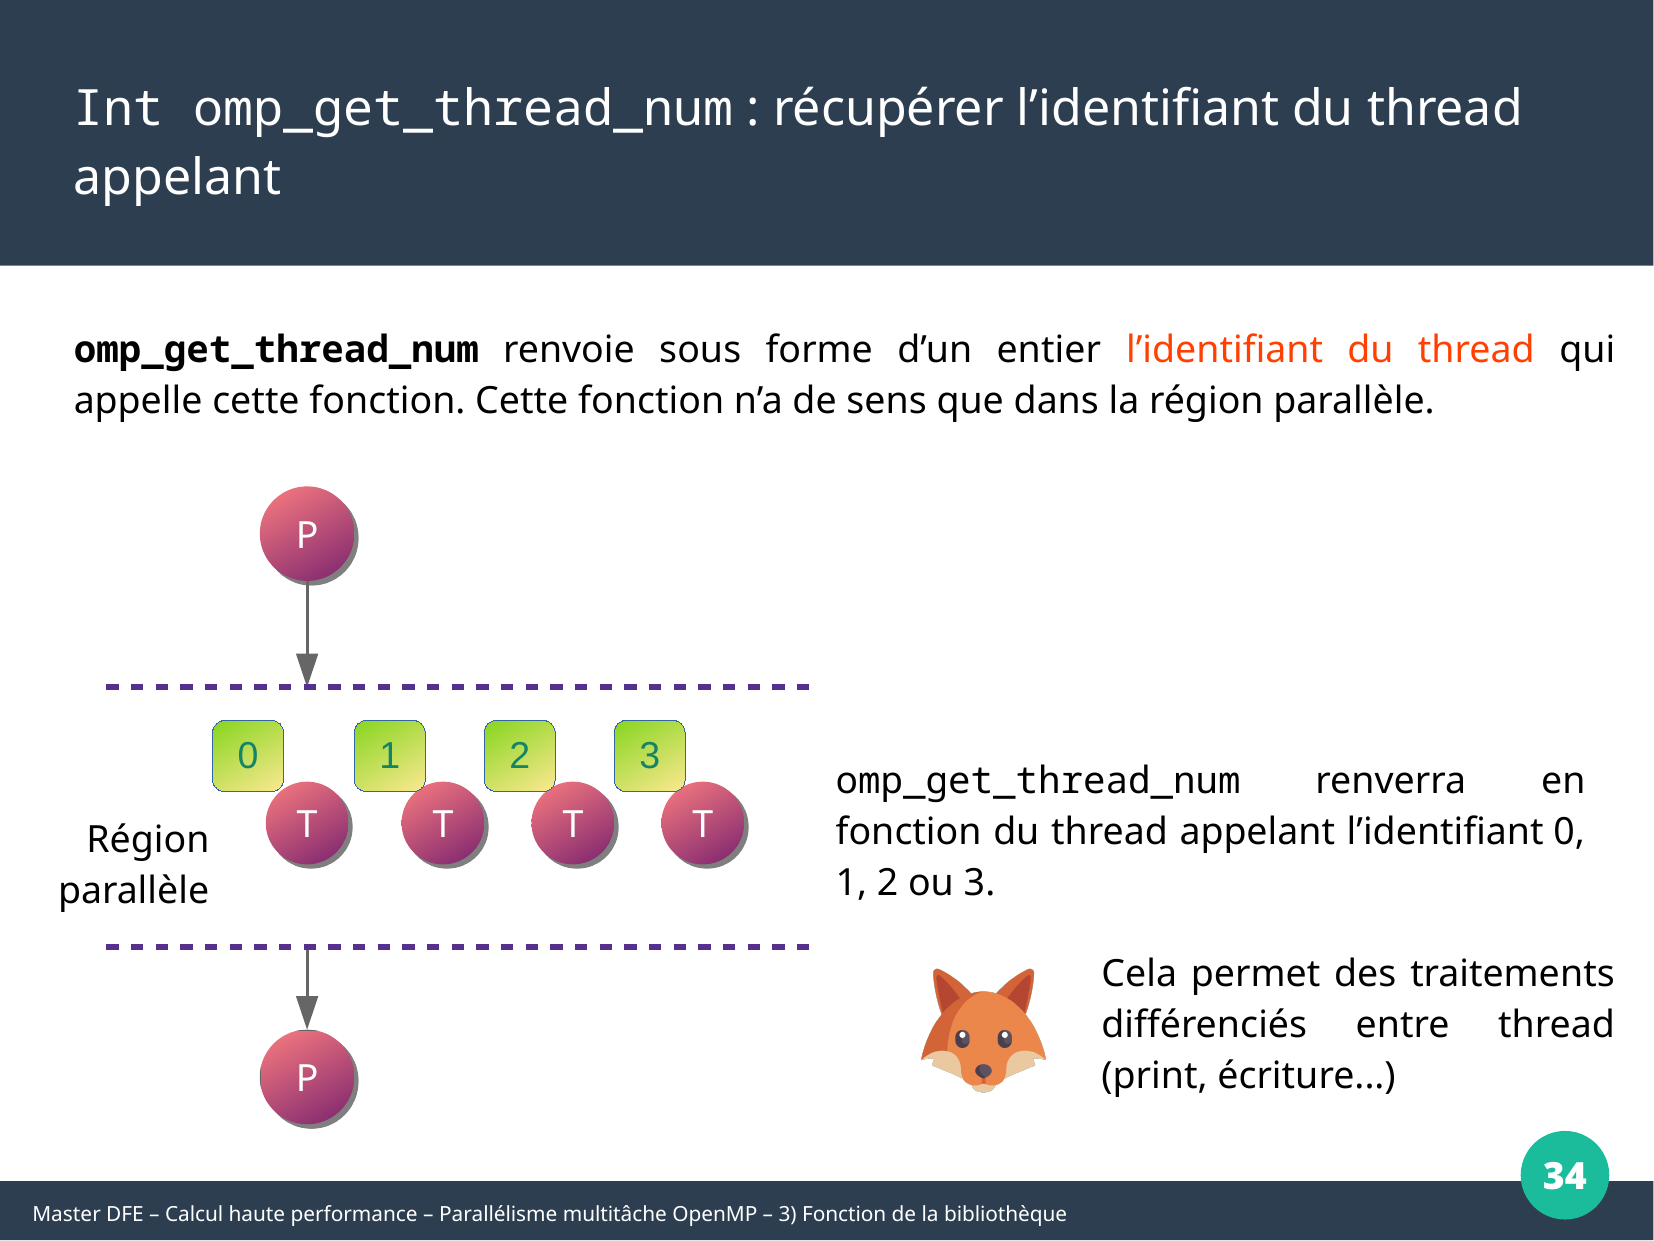

Int omp_get_thread_num : récupérer l’identifiant du thread appelant
omp_get_thread_num renvoie sous forme d’un entier l’identifiant du thread qui appelle cette fonction. Cette fonction n’a de sens que dans la région parallèle.
P
0
1
2
3
omp_get_thread_num renverra en fonction du thread appelant l’identifiant 0, 1, 2 ou 3.
T
T
T
T
Région parallèle
Cela permet des traitements différenciés entre thread (print, écriture...)
P
34
Master DFE – Calcul haute performance – Parallélisme multitâche OpenMP – 3) Fonction de la bibliothèque